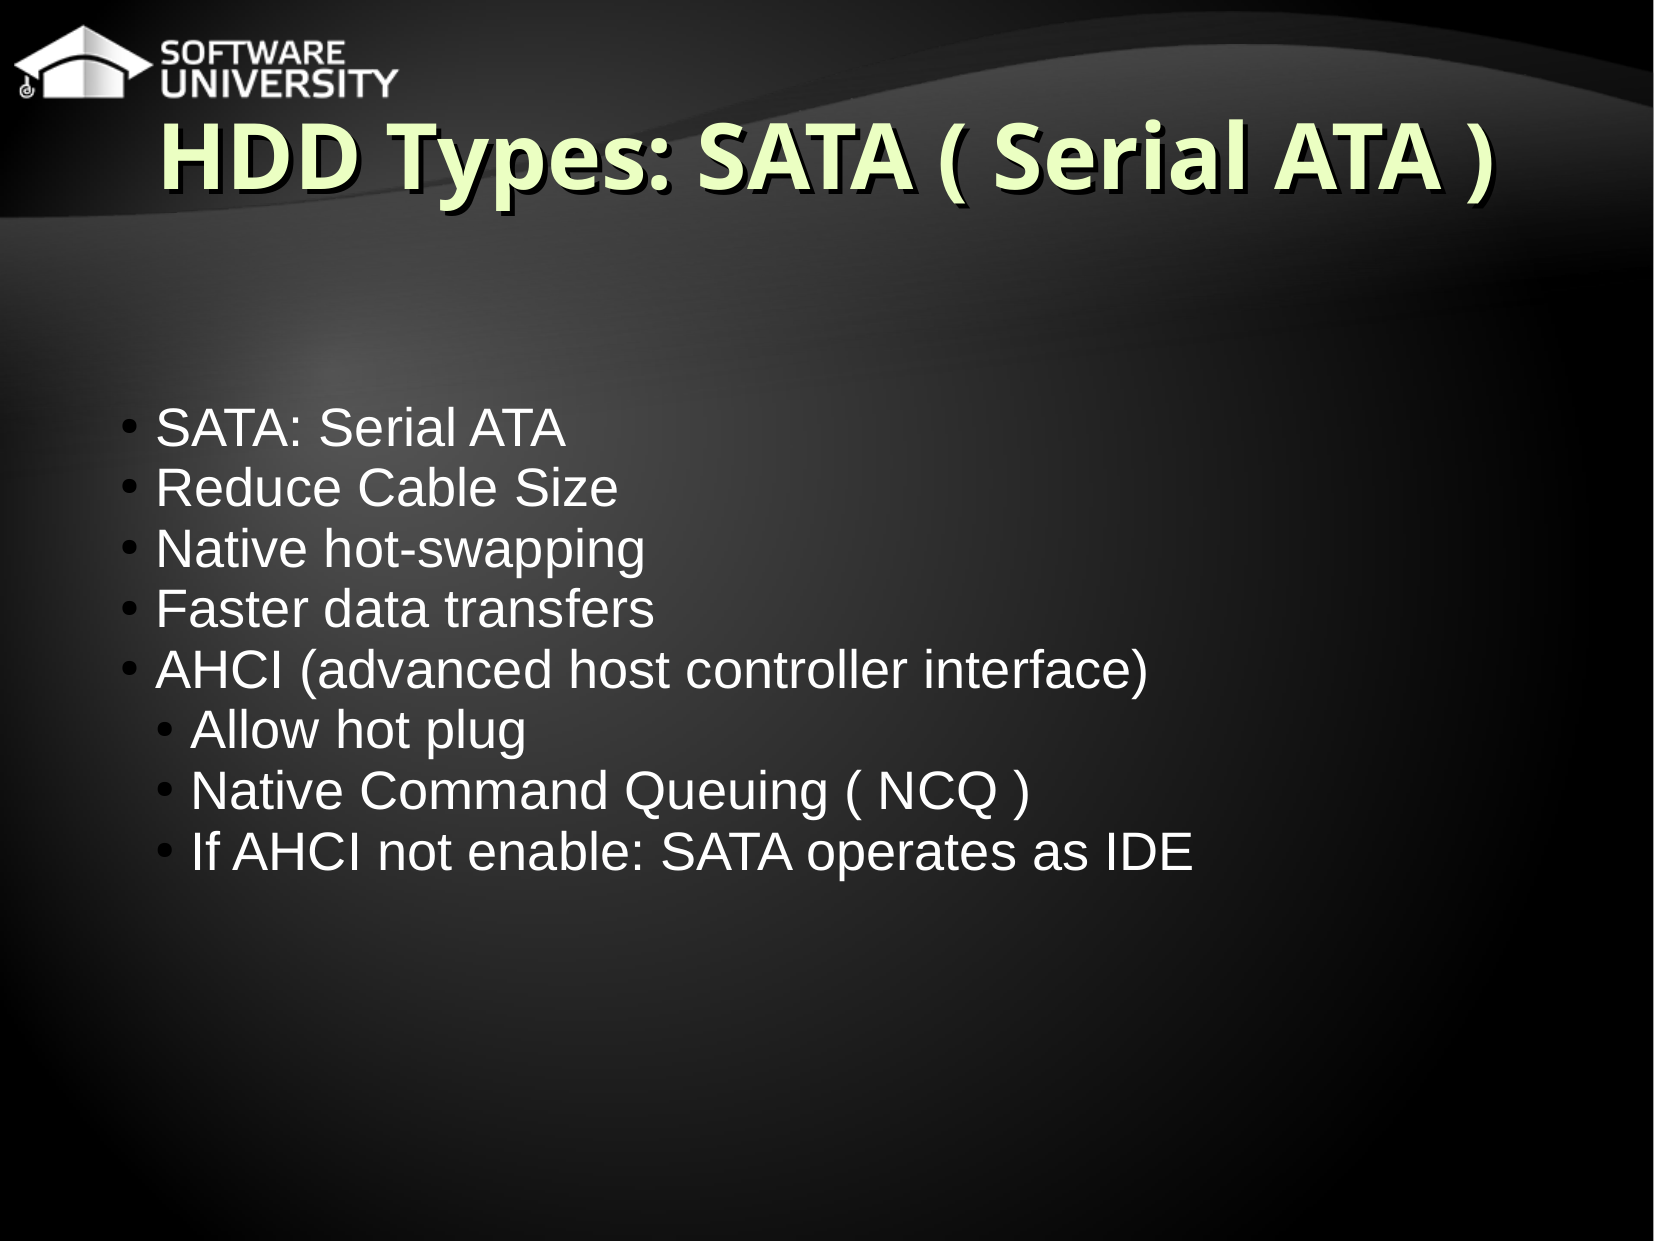

# HDD Types: SATA ( Serial ATA )
SATA: Serial ATA
Reduce Cable Size
Native hot-swapping
Faster data transfers
AHCI (advanced host controller interface)
Allow hot plug
Native Command Queuing ( NCQ )
If AHCI not enable: SATA operates as IDE